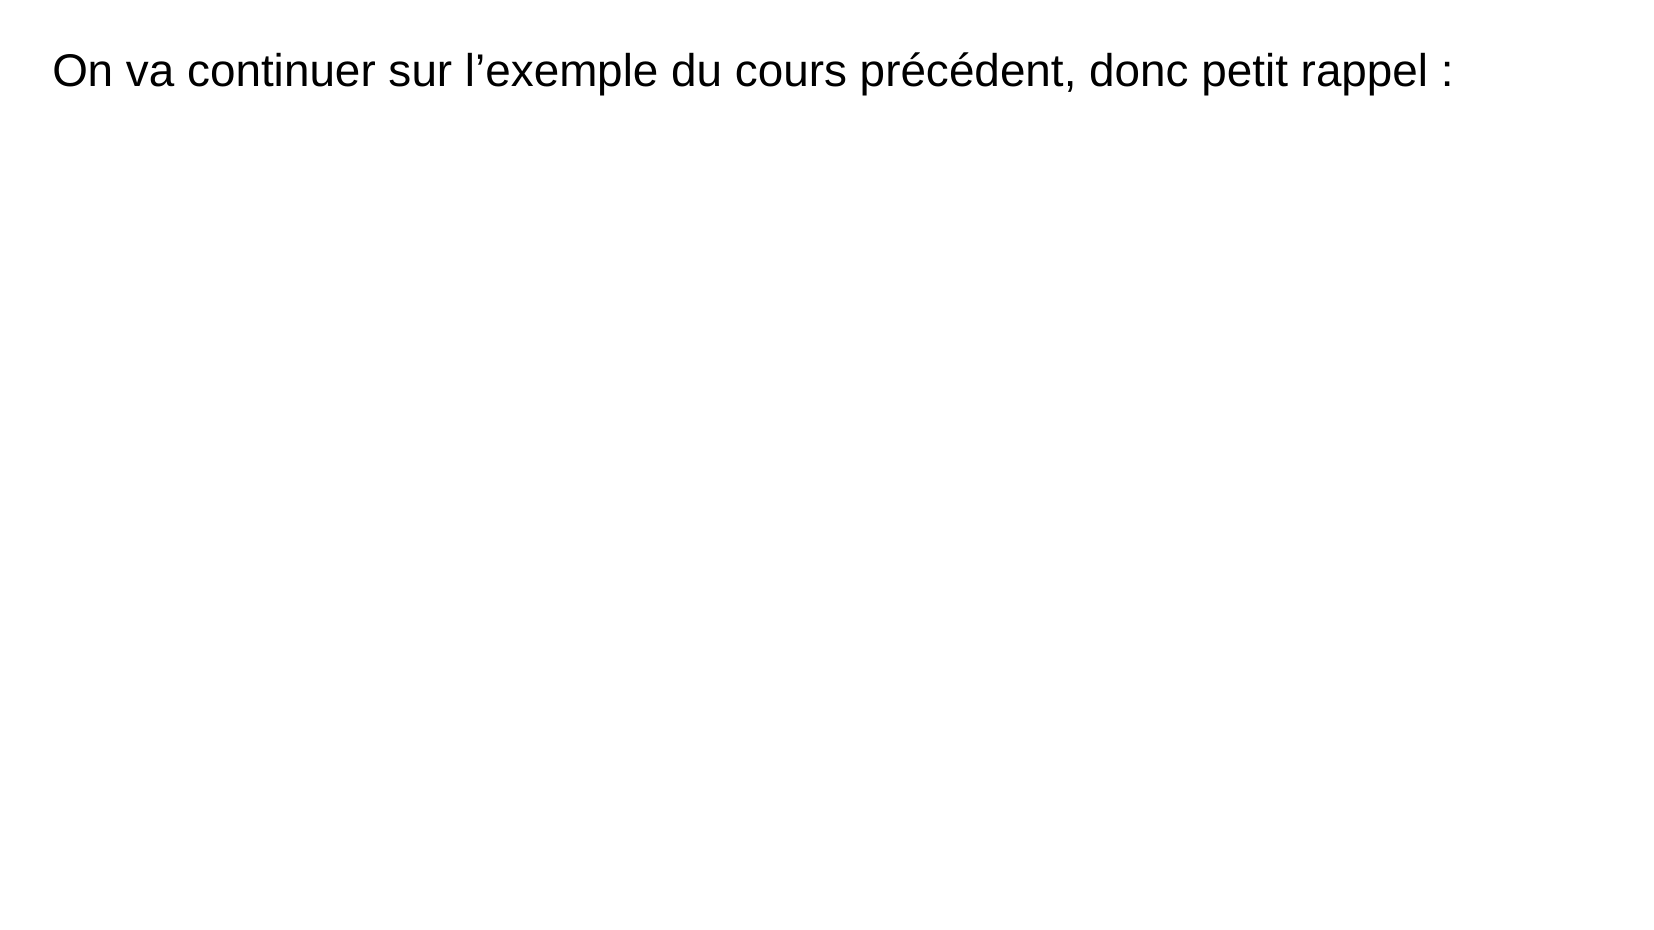

On va continuer sur l’exemple du cours précédent, donc petit rappel :